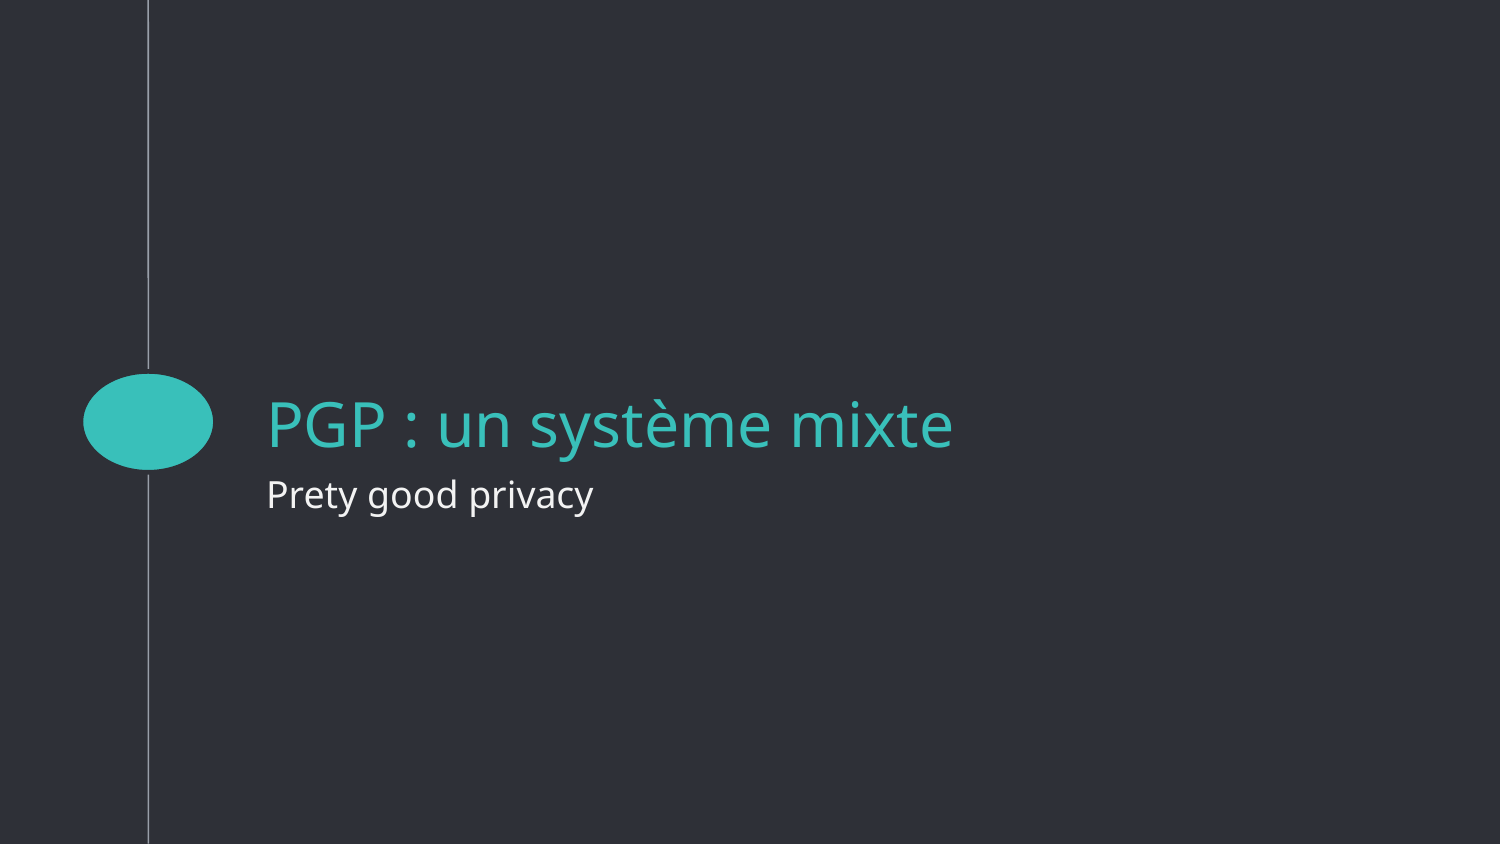

# PGP : un système mixte
Prety good privacy